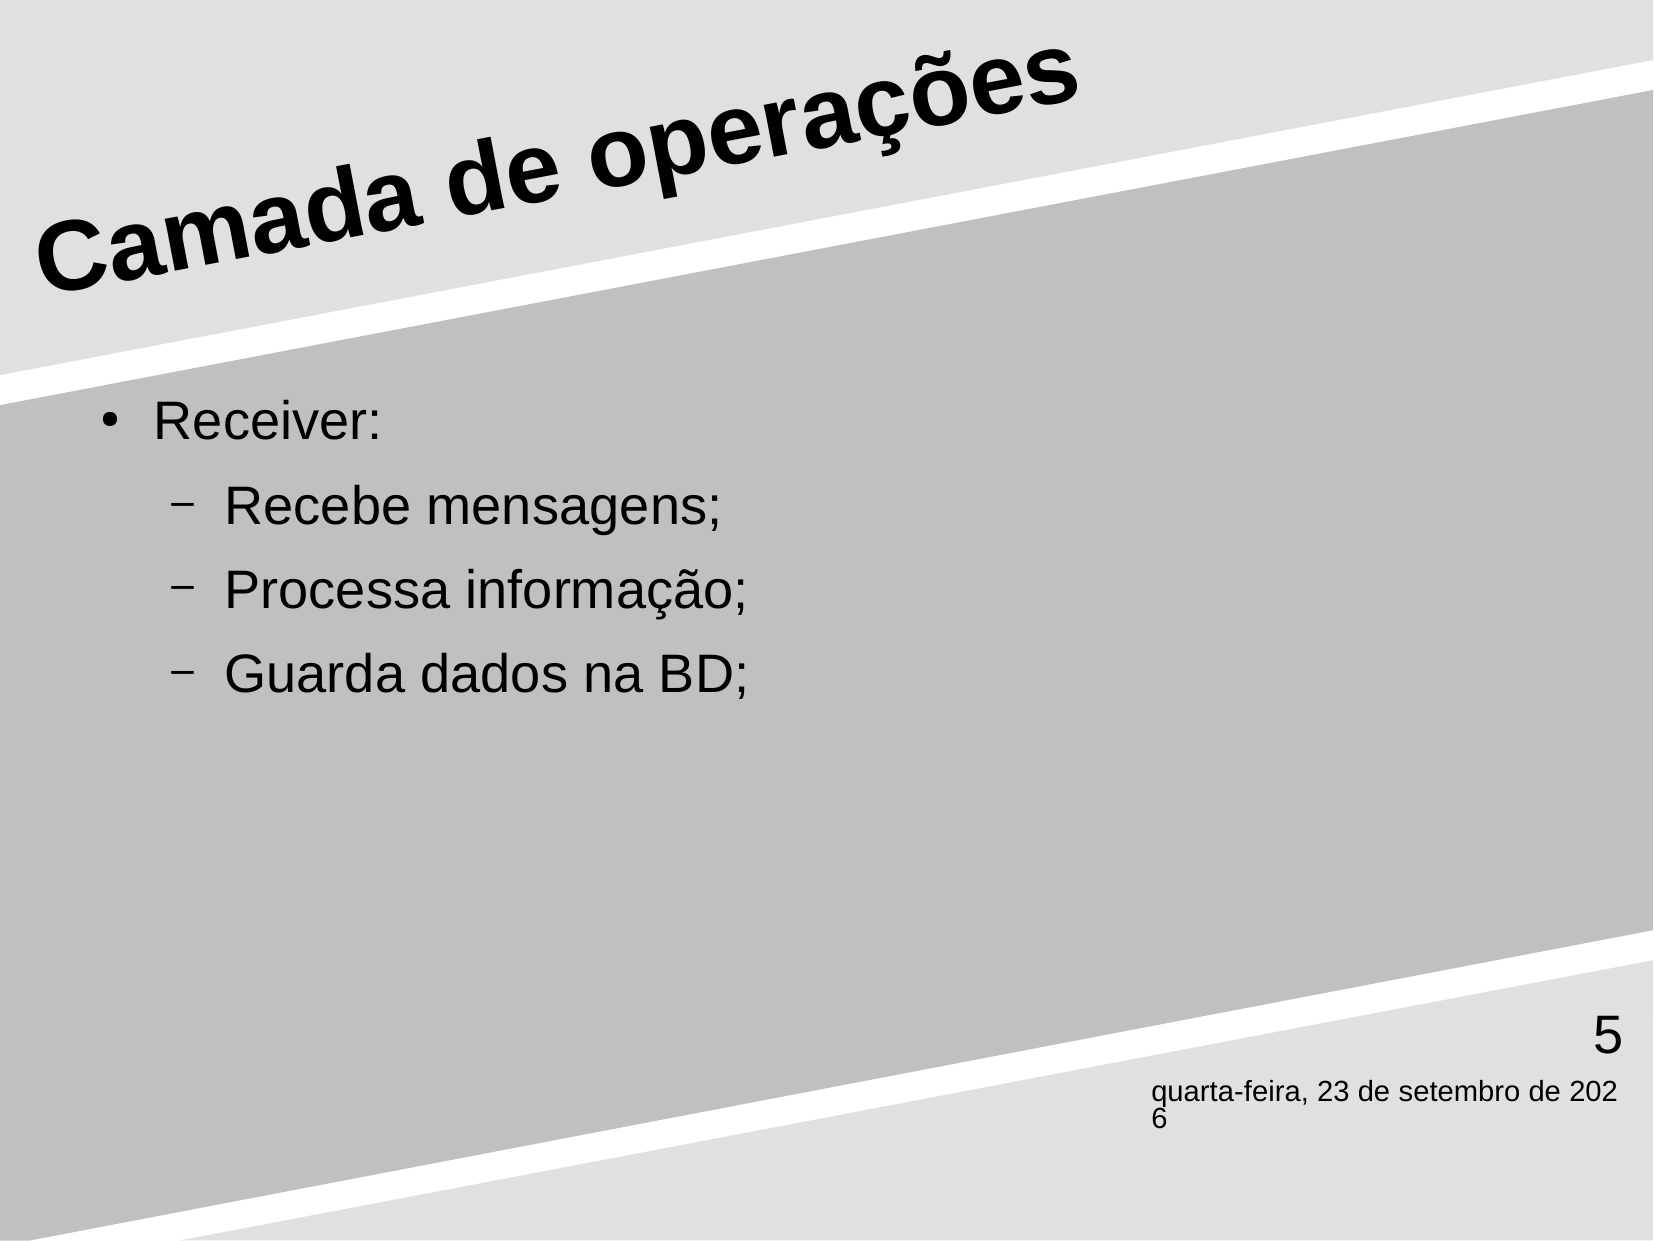

# Camada de operações
Receiver:
Recebe mensagens;
Processa informação;
Guarda dados na BD;
5